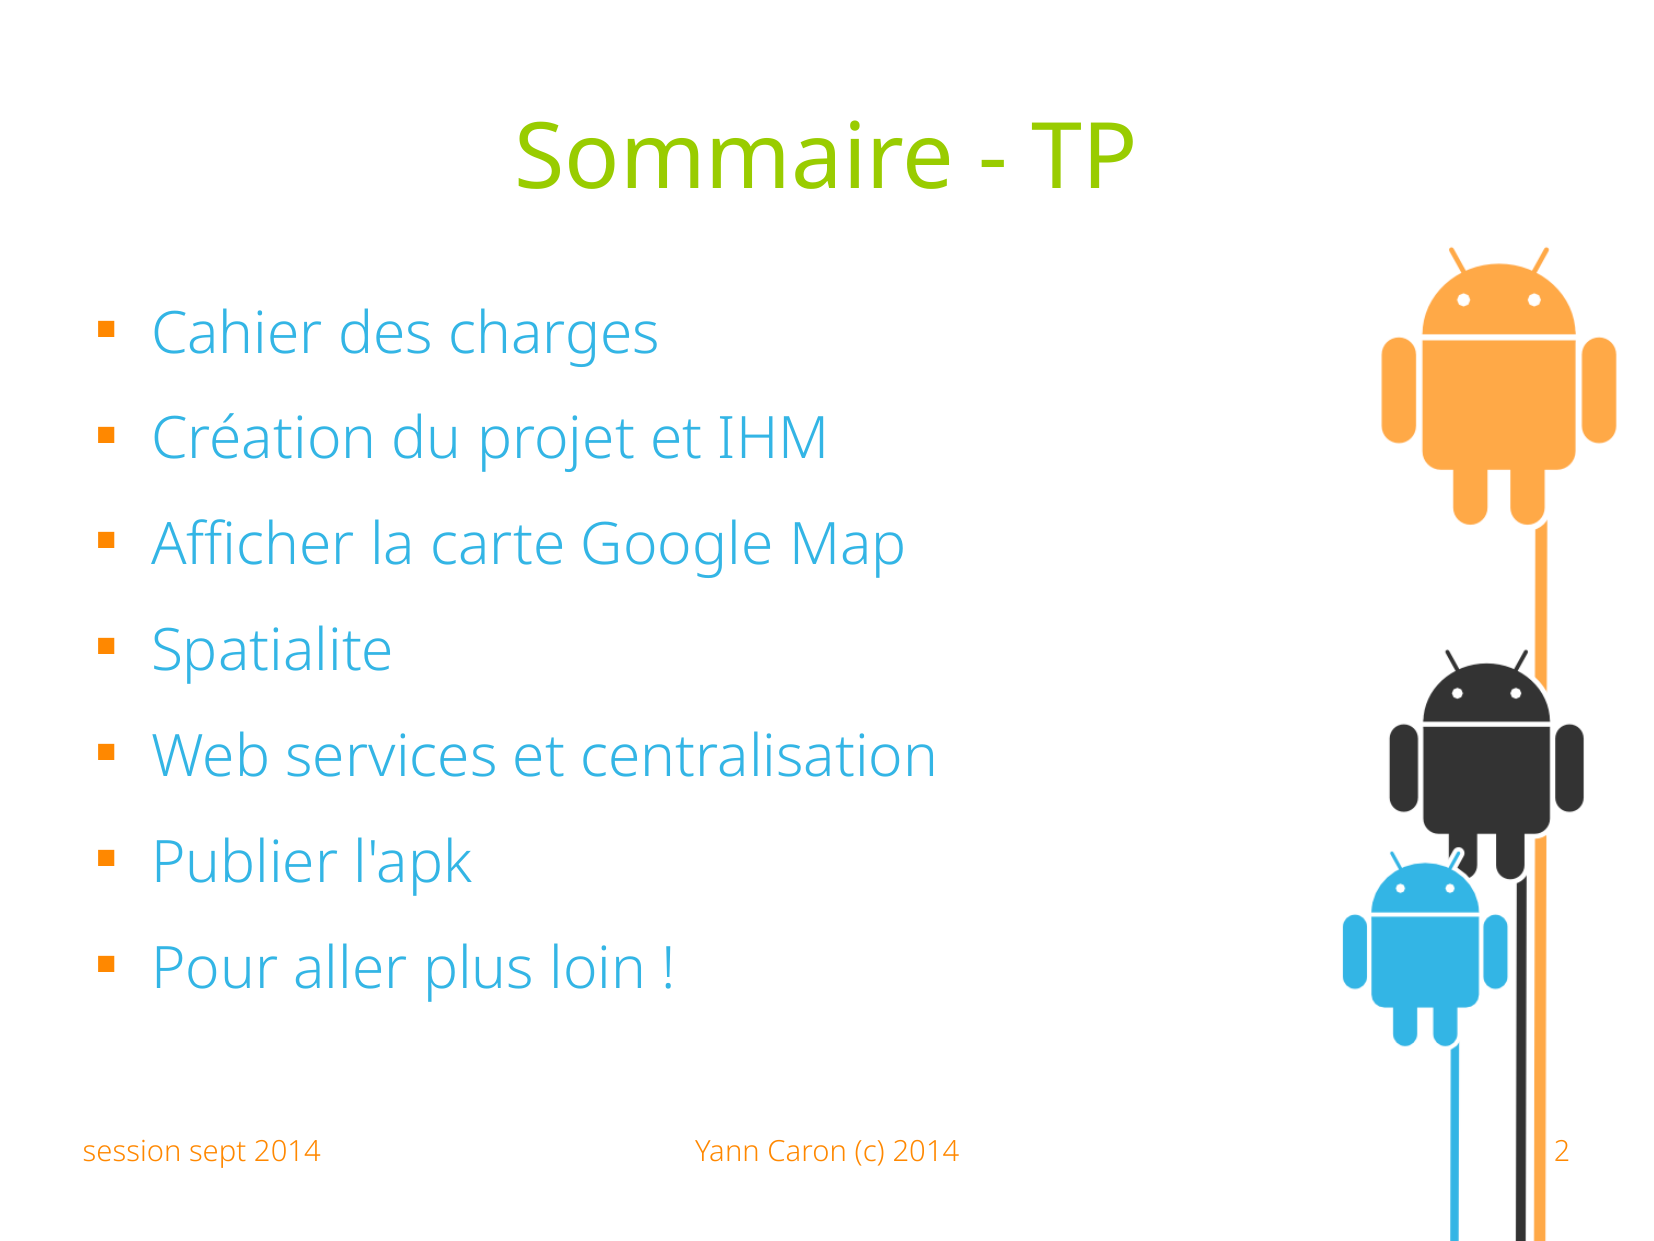

# Sommaire - TP
Cahier des charges
Création du projet et IHM
Afficher la carte Google Map
Spatialite
Web services et centralisation
Publier l'apk
Pour aller plus loin !
session sept 2014
Yann Caron (c) 2014
2